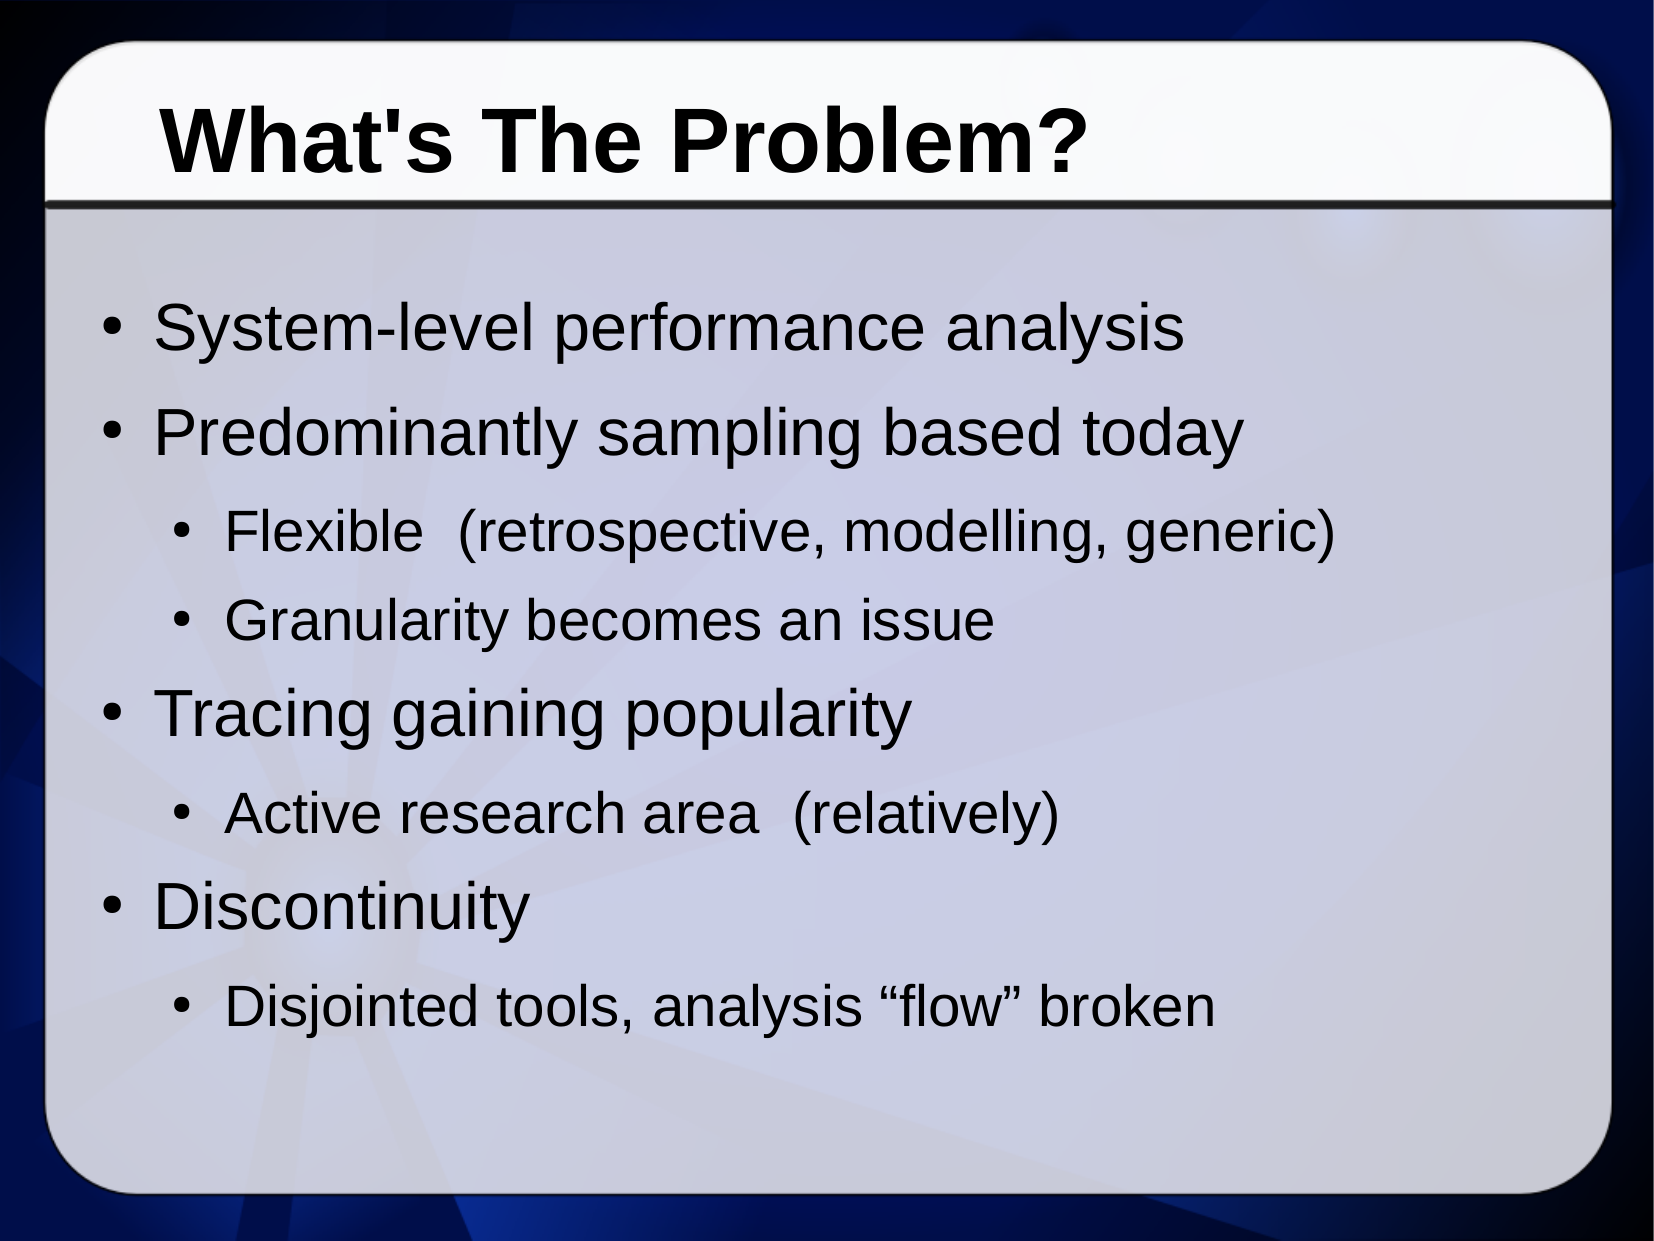

# What's The Problem?
System-level performance analysis
Predominantly sampling based today
Flexible (retrospective, modelling, generic)
Granularity becomes an issue
Tracing gaining popularity
Active research area (relatively)
Discontinuity
Disjointed tools, analysis “flow” broken